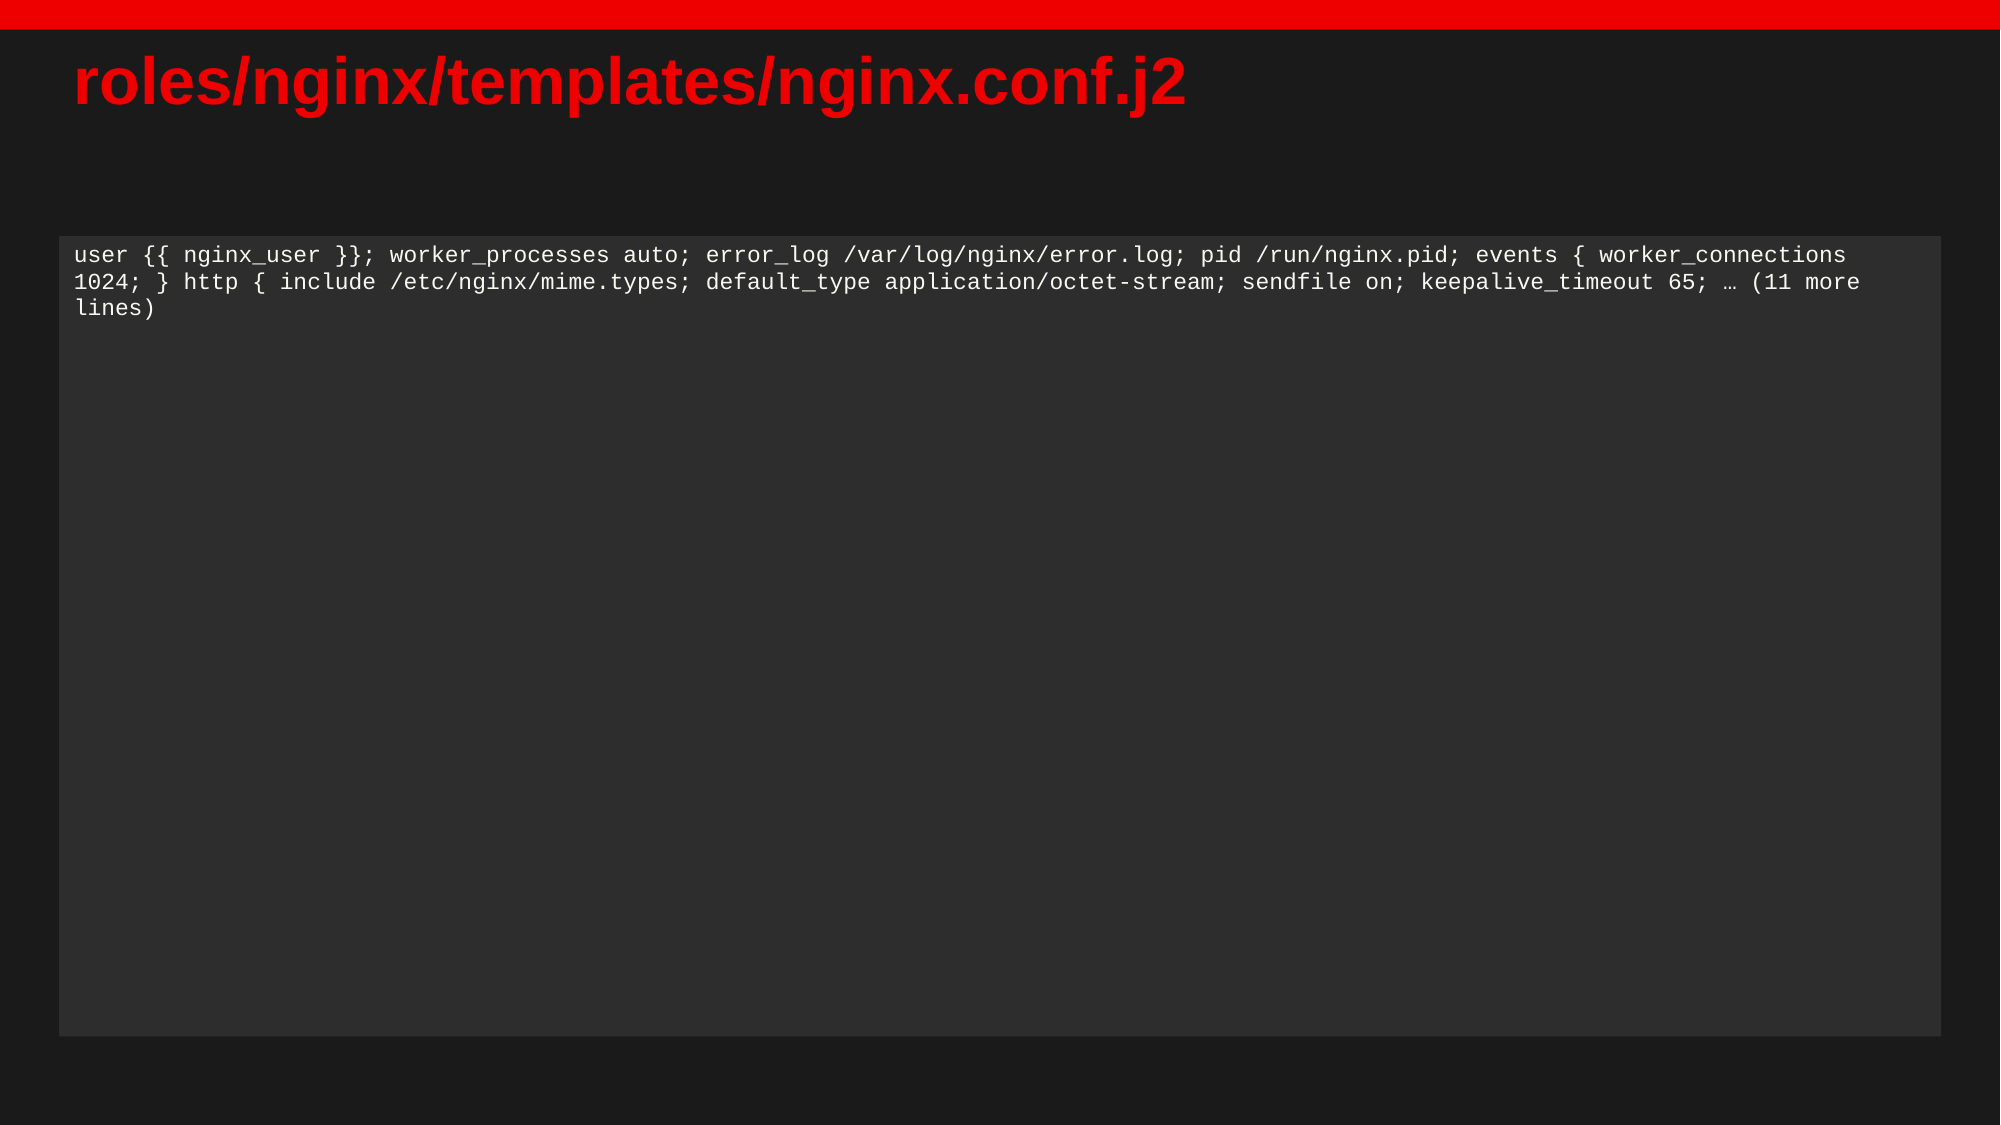

roles/nginx/templates/nginx.conf.j2
user {{ nginx_user }}; worker_processes auto; error_log /var/log/nginx/error.log; pid /run/nginx.pid; events { worker_connections 1024; } http { include /etc/nginx/mime.types; default_type application/octet-stream; sendfile on; keepalive_timeout 65; … (11 more lines)